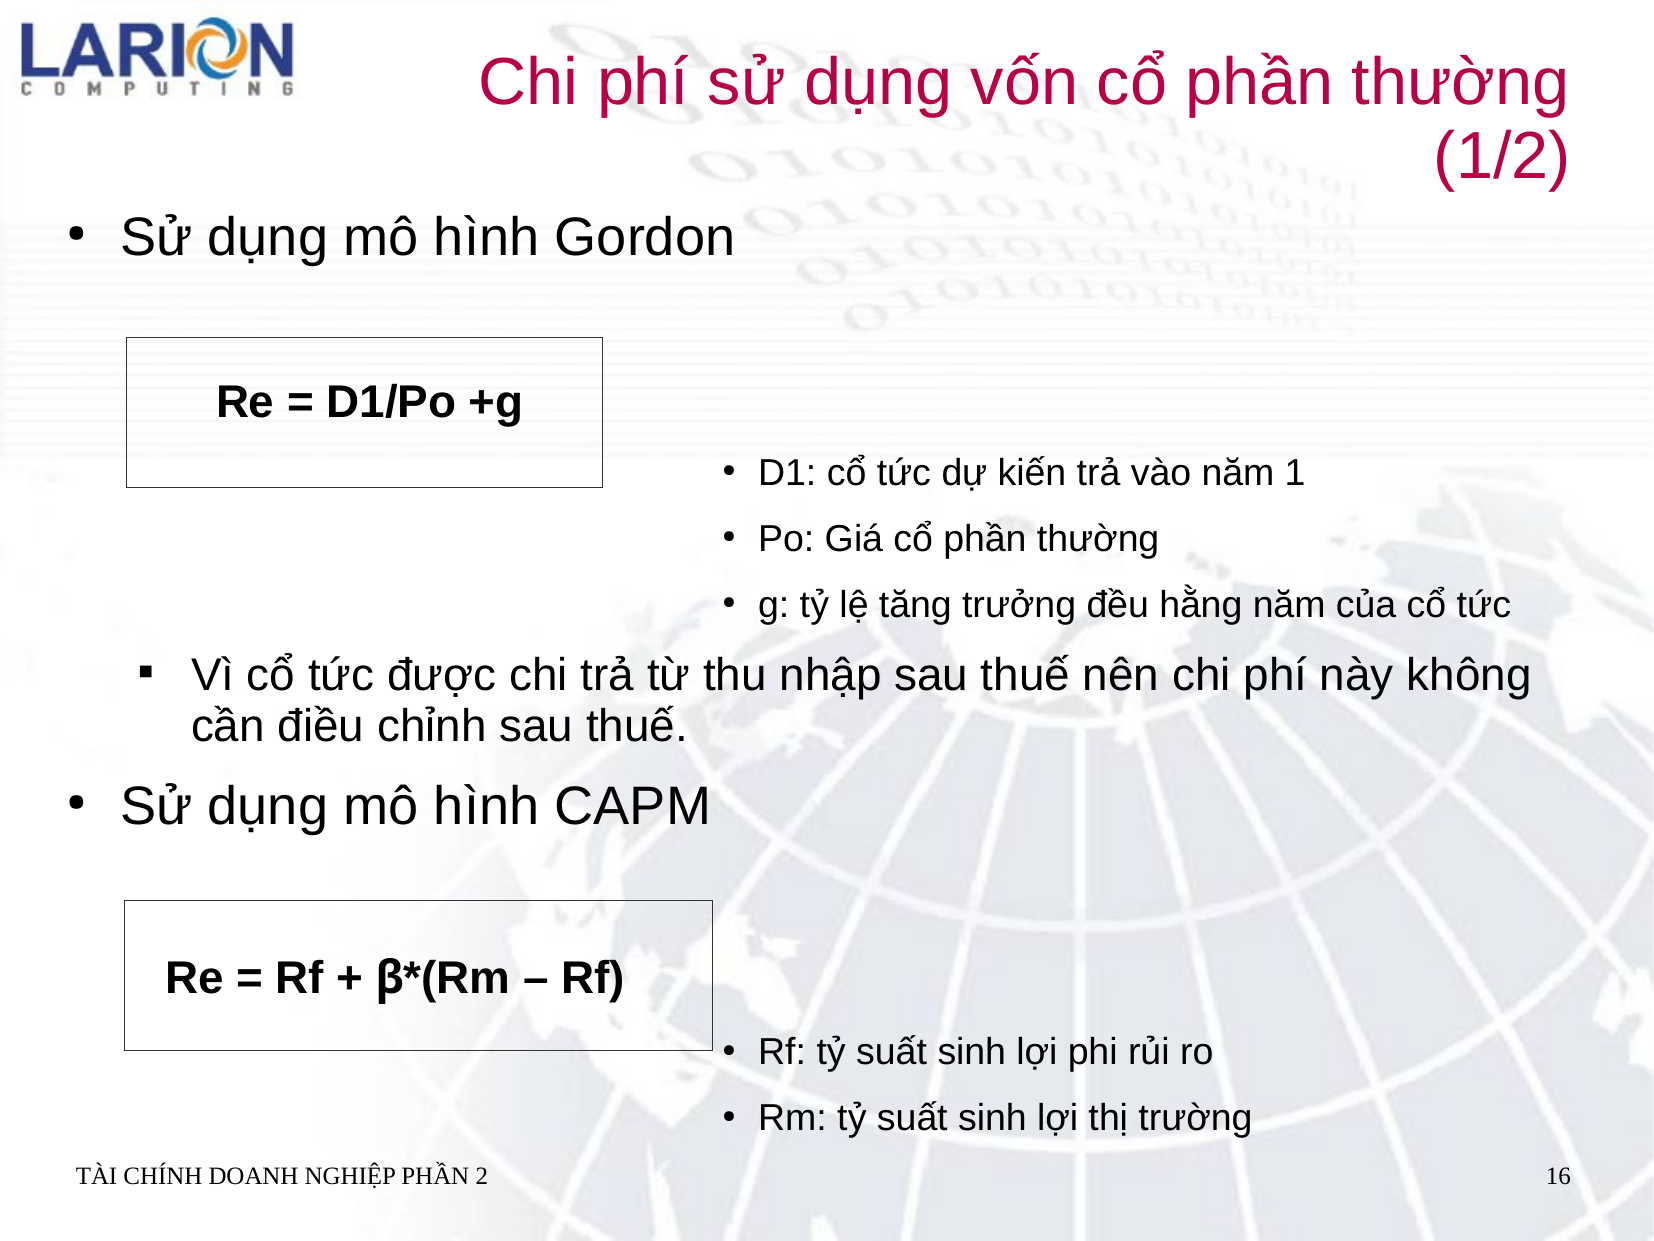

# Chi phí sử dụng vốn cổ phần thường (1/2)
Sử dụng mô hình Gordon
Re = D1/Po +g
D1: cổ tức dự kiến trả vào năm 1
Po: Giá cổ phần thường
g: tỷ lệ tăng trưởng đều hằng năm của cổ tức
Vì cổ tức được chi trả từ thu nhập sau thuế nên chi phí này không cần điều chỉnh sau thuế.
Sử dụng mô hình CAPM
Re = Rf + β*(Rm – Rf)
Rf: tỷ suất sinh lợi phi rủi ro
Rm: tỷ suất sinh lợi thị trường
TÀI CHÍNH DOANH NGHIỆP PHẦN 2
16